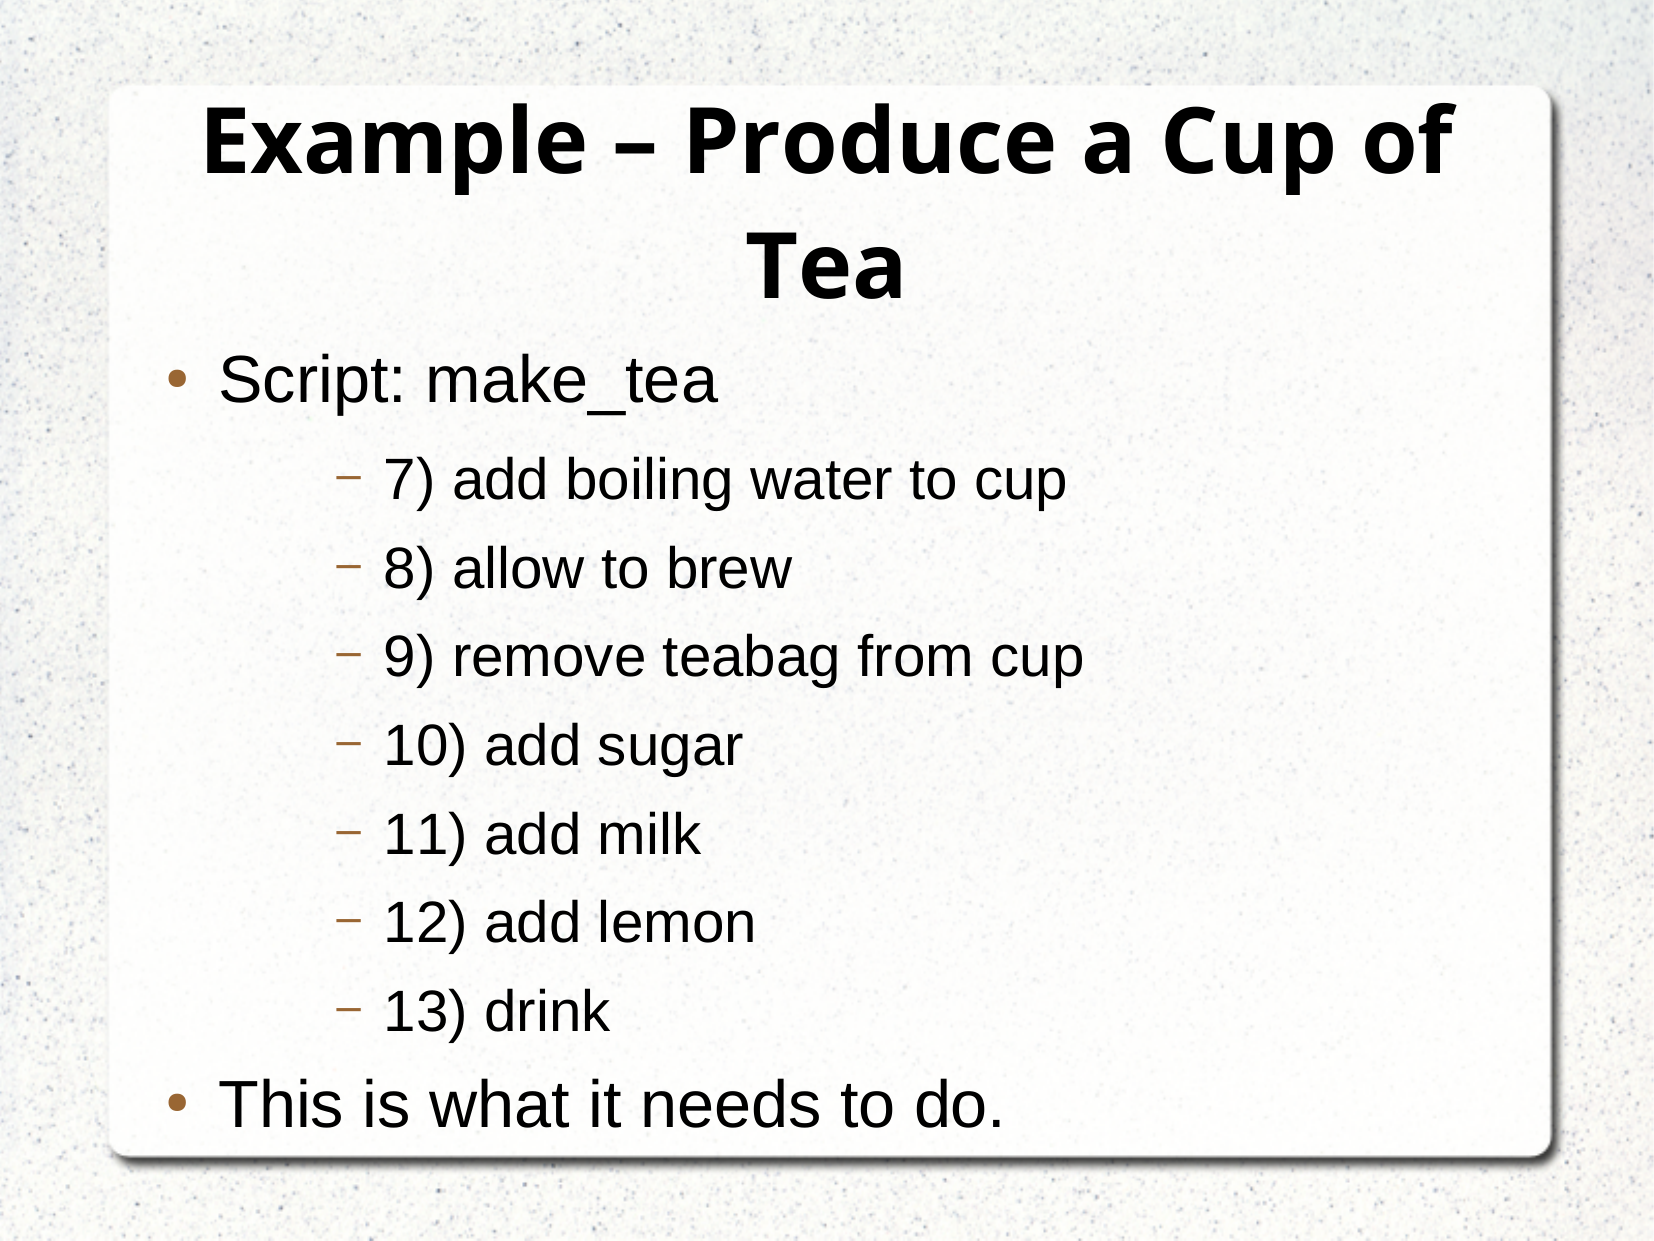

# Example – Produce a Cup of Tea
Script: make_tea
7) add boiling water to cup
8) allow to brew
9) remove teabag from cup
10) add sugar
11) add milk
12) add lemon
13) drink
This is what it needs to do.